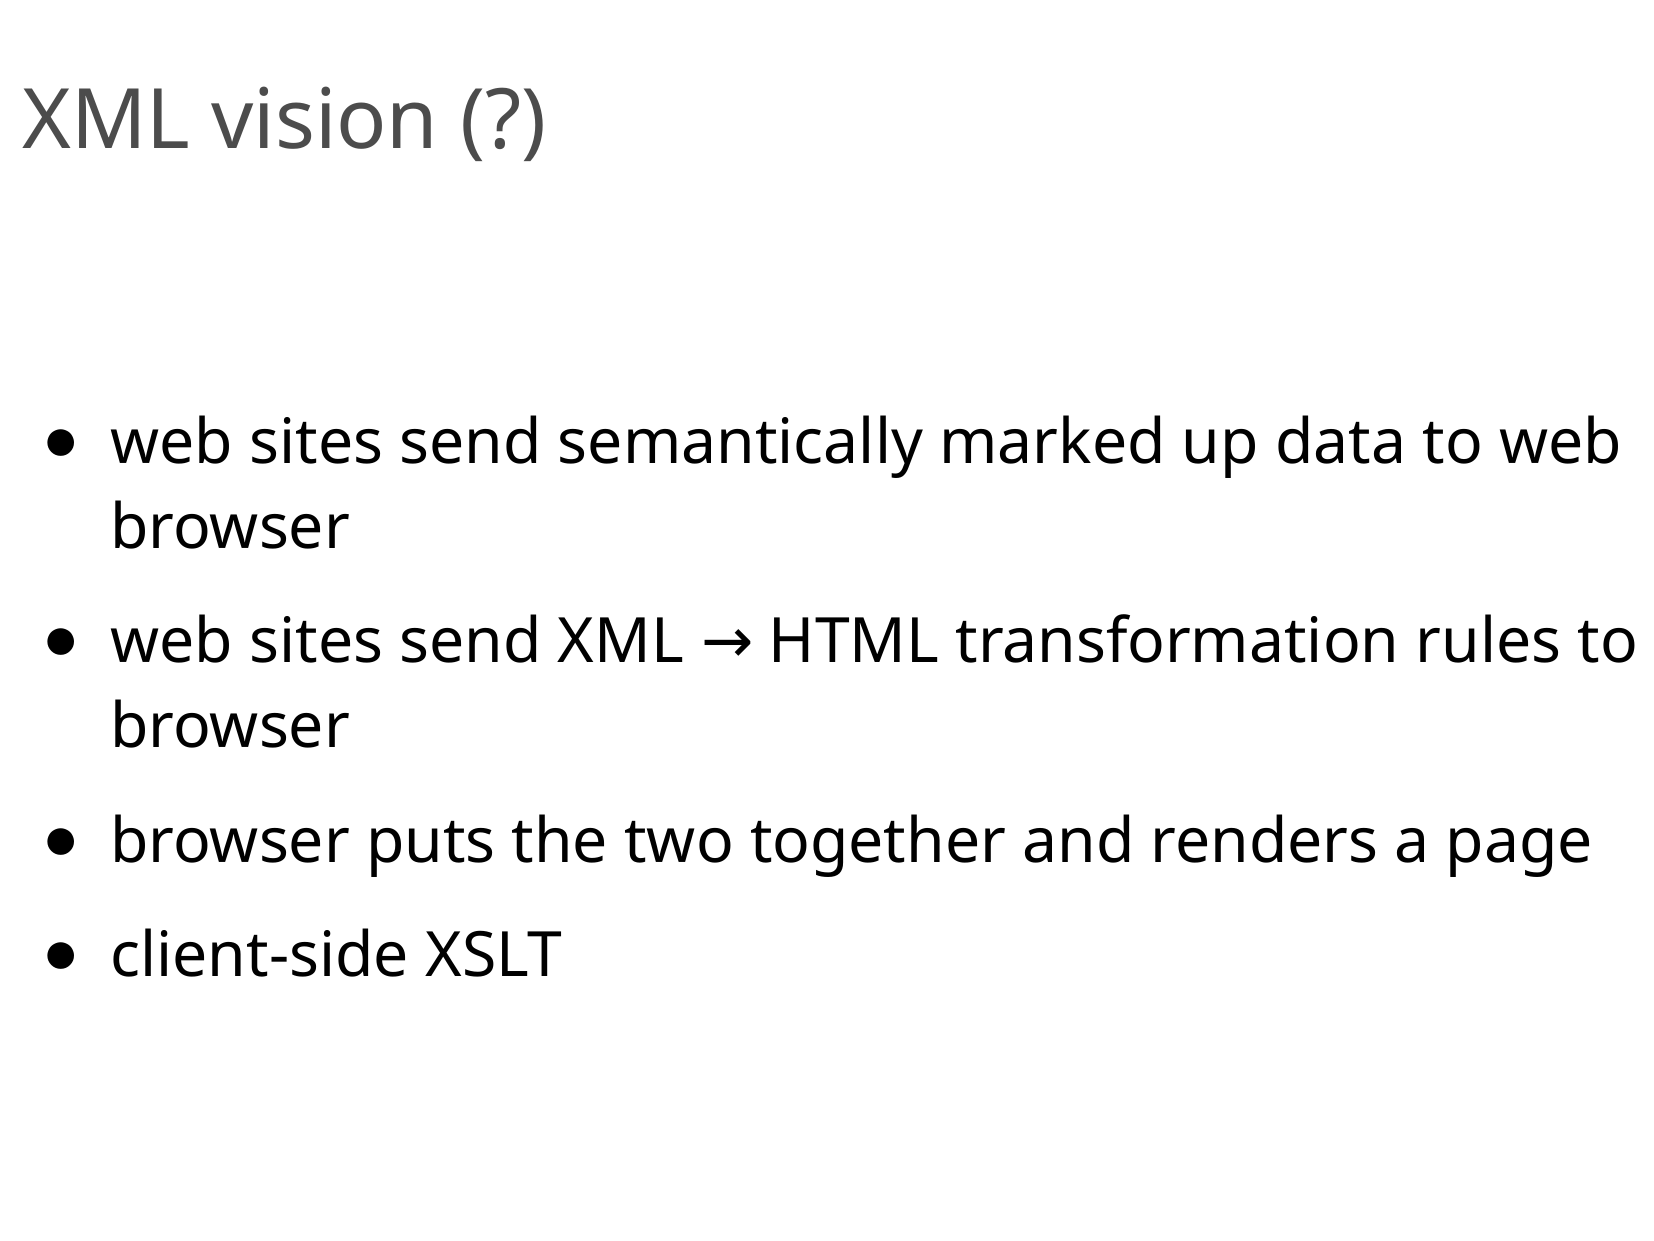

# XML vision (?)
web sites send semantically marked up data to web browser
web sites send XML → HTML transformation rules to browser
browser puts the two together and renders a page
client-side XSLT